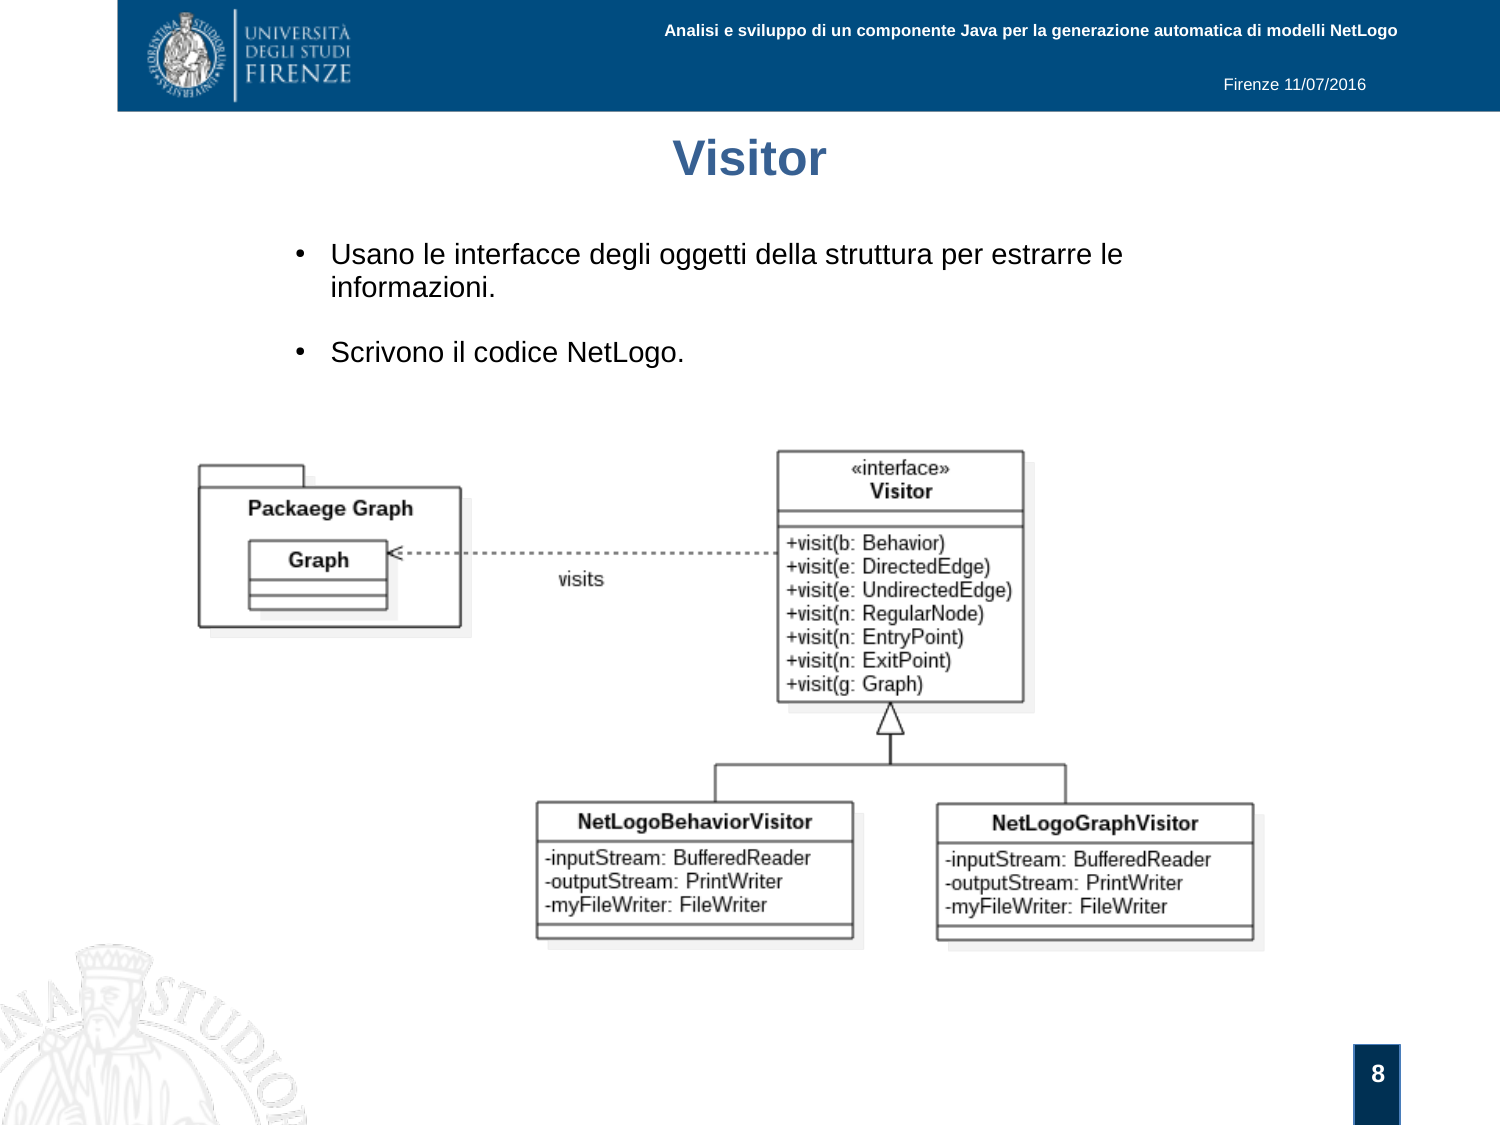

Analisi e sviluppo di un componente Java per la generazione automatica di modelli NetLogo
Firenze 11/07/2016
Visitor
Usano le interfacce degli oggetti della struttura per estrarre le informazioni.
Scrivono il codice NetLogo.